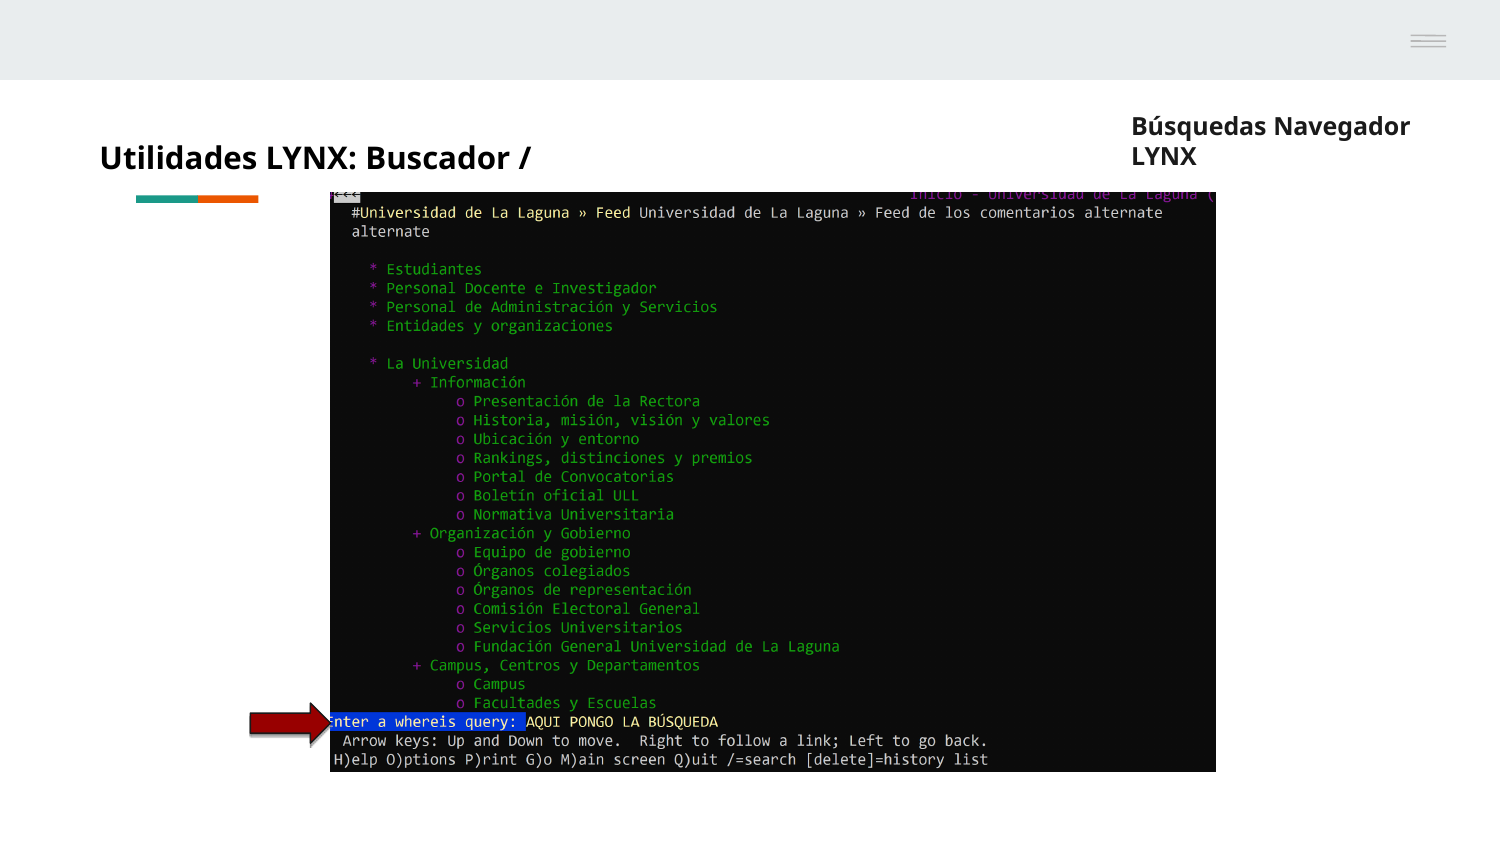

# Búsquedas Navegador LYNX
Utilidades LYNX: Buscador /